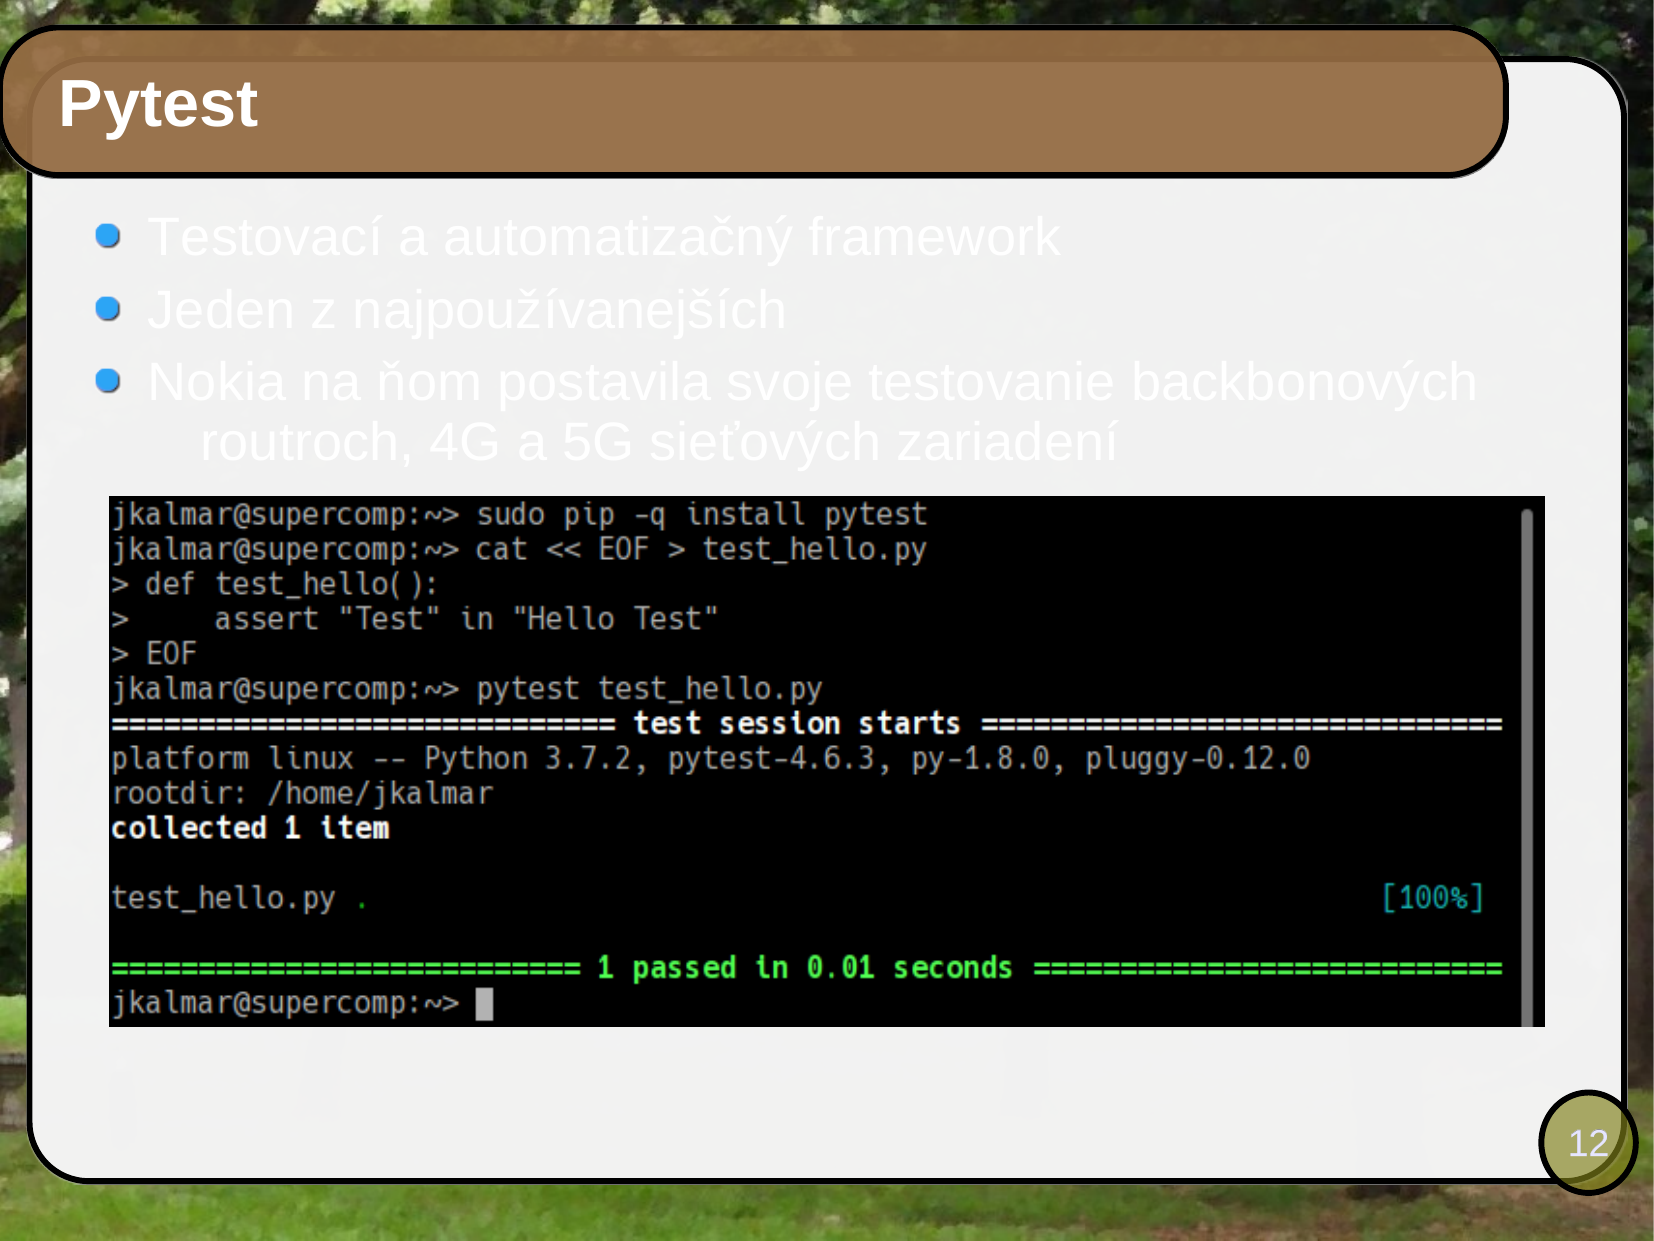

# Pytest
Testovací a automatizačný framework
Jeden z najpoužívanejších
Nokia na ňom postavila svoje testovanie backbonových routroch, 4G a 5G sieťových zariadení
12